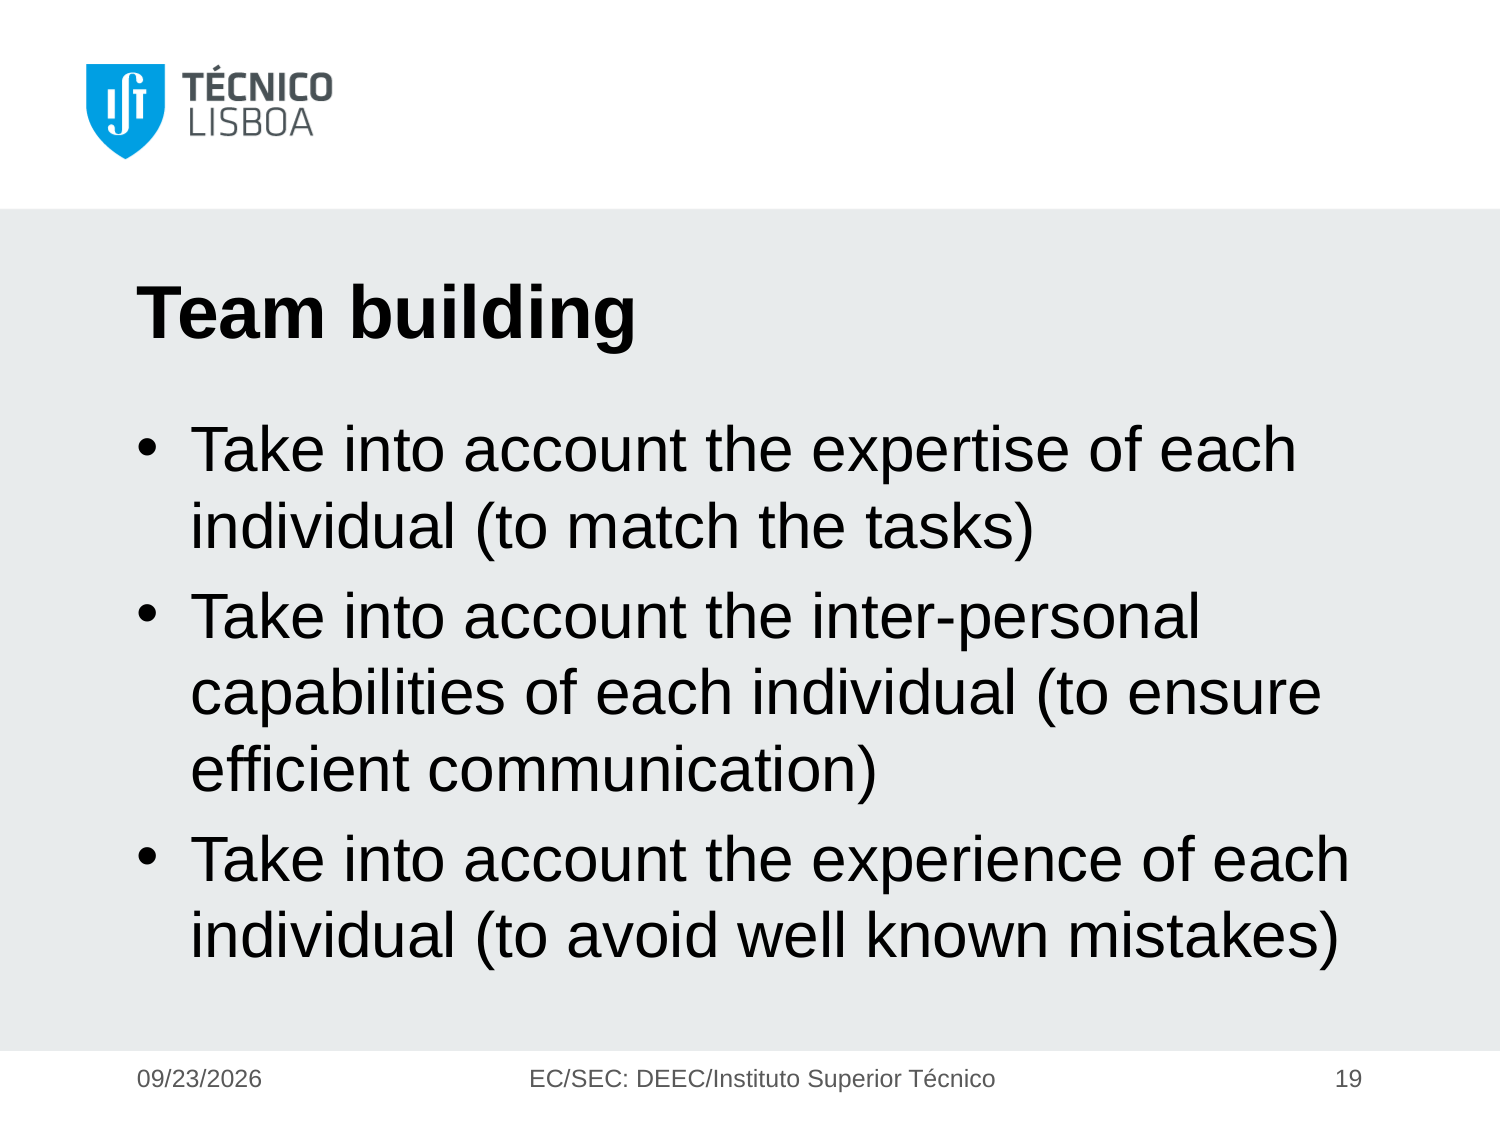

# Team building
Take into account the expertise of each individual (to match the tasks)
Take into account the inter-personal capabilities of each individual (to ensure efficient communication)
Take into account the experience of each individual (to avoid well known mistakes)
EC/SEC: DEEC/Instituto Superior Técnico